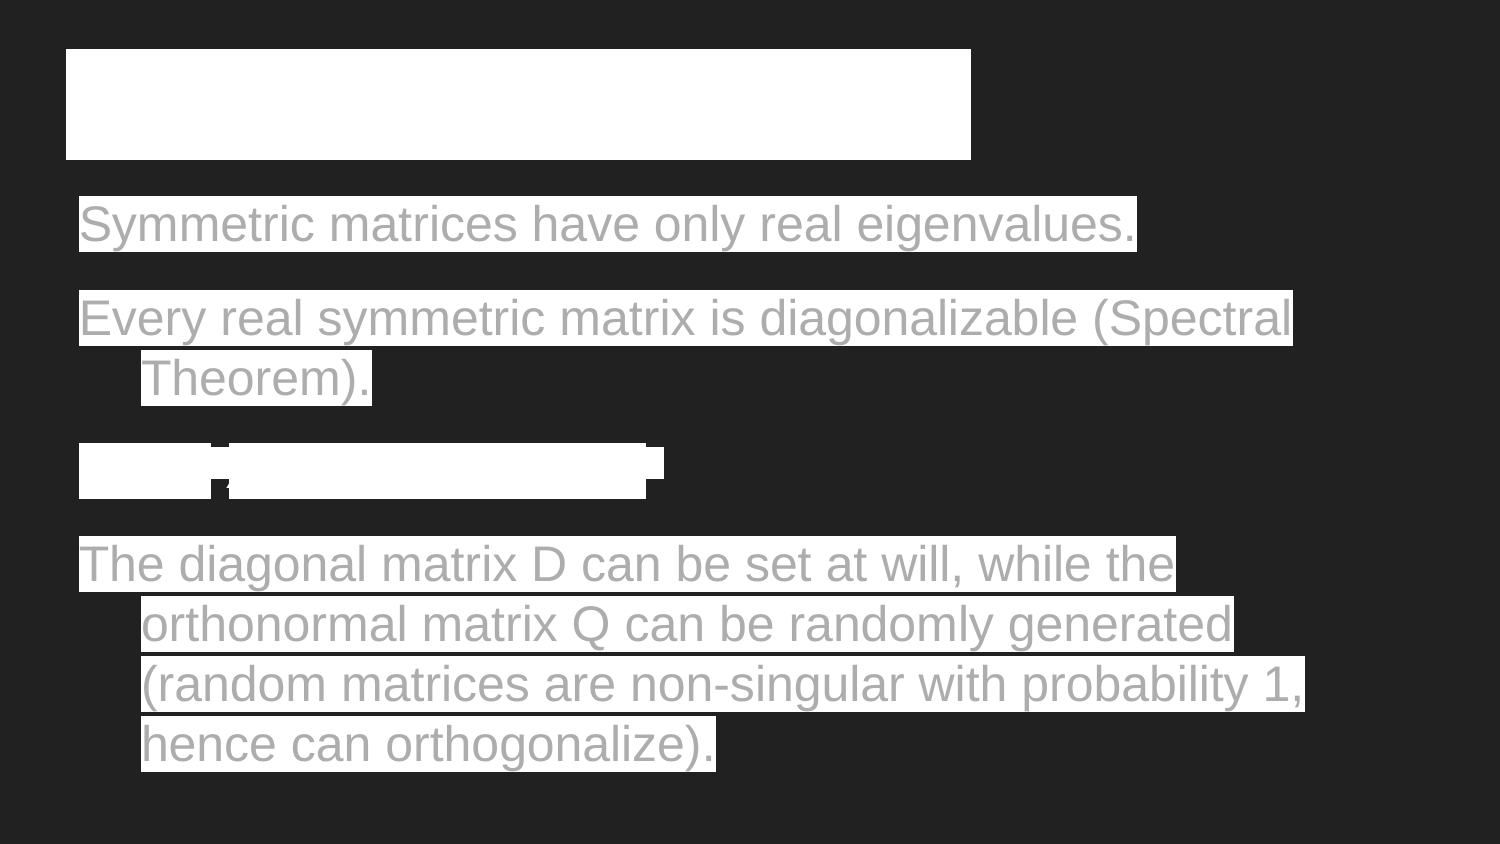

# Idea2: is it possible?
Symmetric matrices have only real eigenvalues.
Every real symmetric matrix is diagonalizable (Spectral Theorem).
D = QTAQ => A = QDQT
The diagonal matrix D can be set at will, while the orthonormal matrix Q can be randomly generated (random matrices are non-singular with probability 1, hence can orthogonalize).